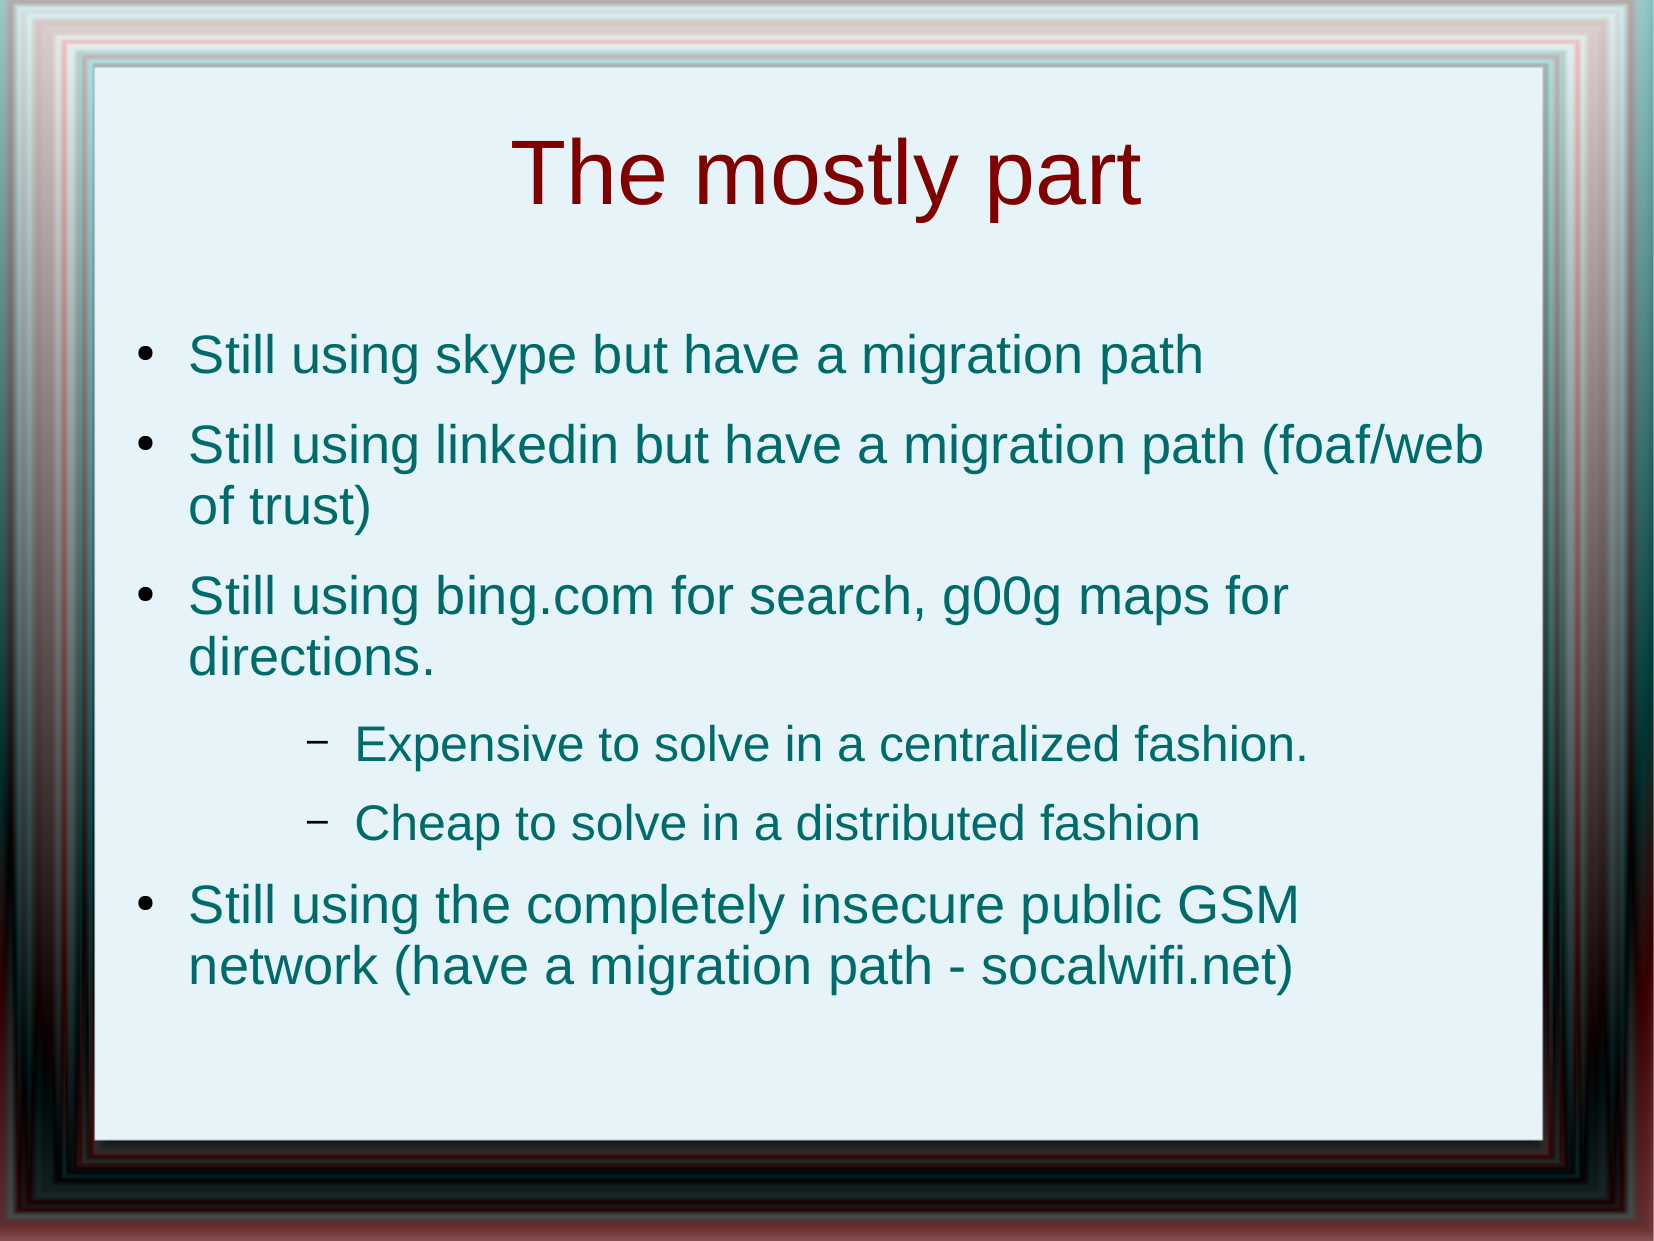

# The mostly part
Still using skype but have a migration path
Still using linkedin but have a migration path (foaf/web of trust)
Still using bing.com for search, g00g maps for directions.
Expensive to solve in a centralized fashion.
Cheap to solve in a distributed fashion
Still using the completely insecure public GSM network (have a migration path - socalwifi.net)